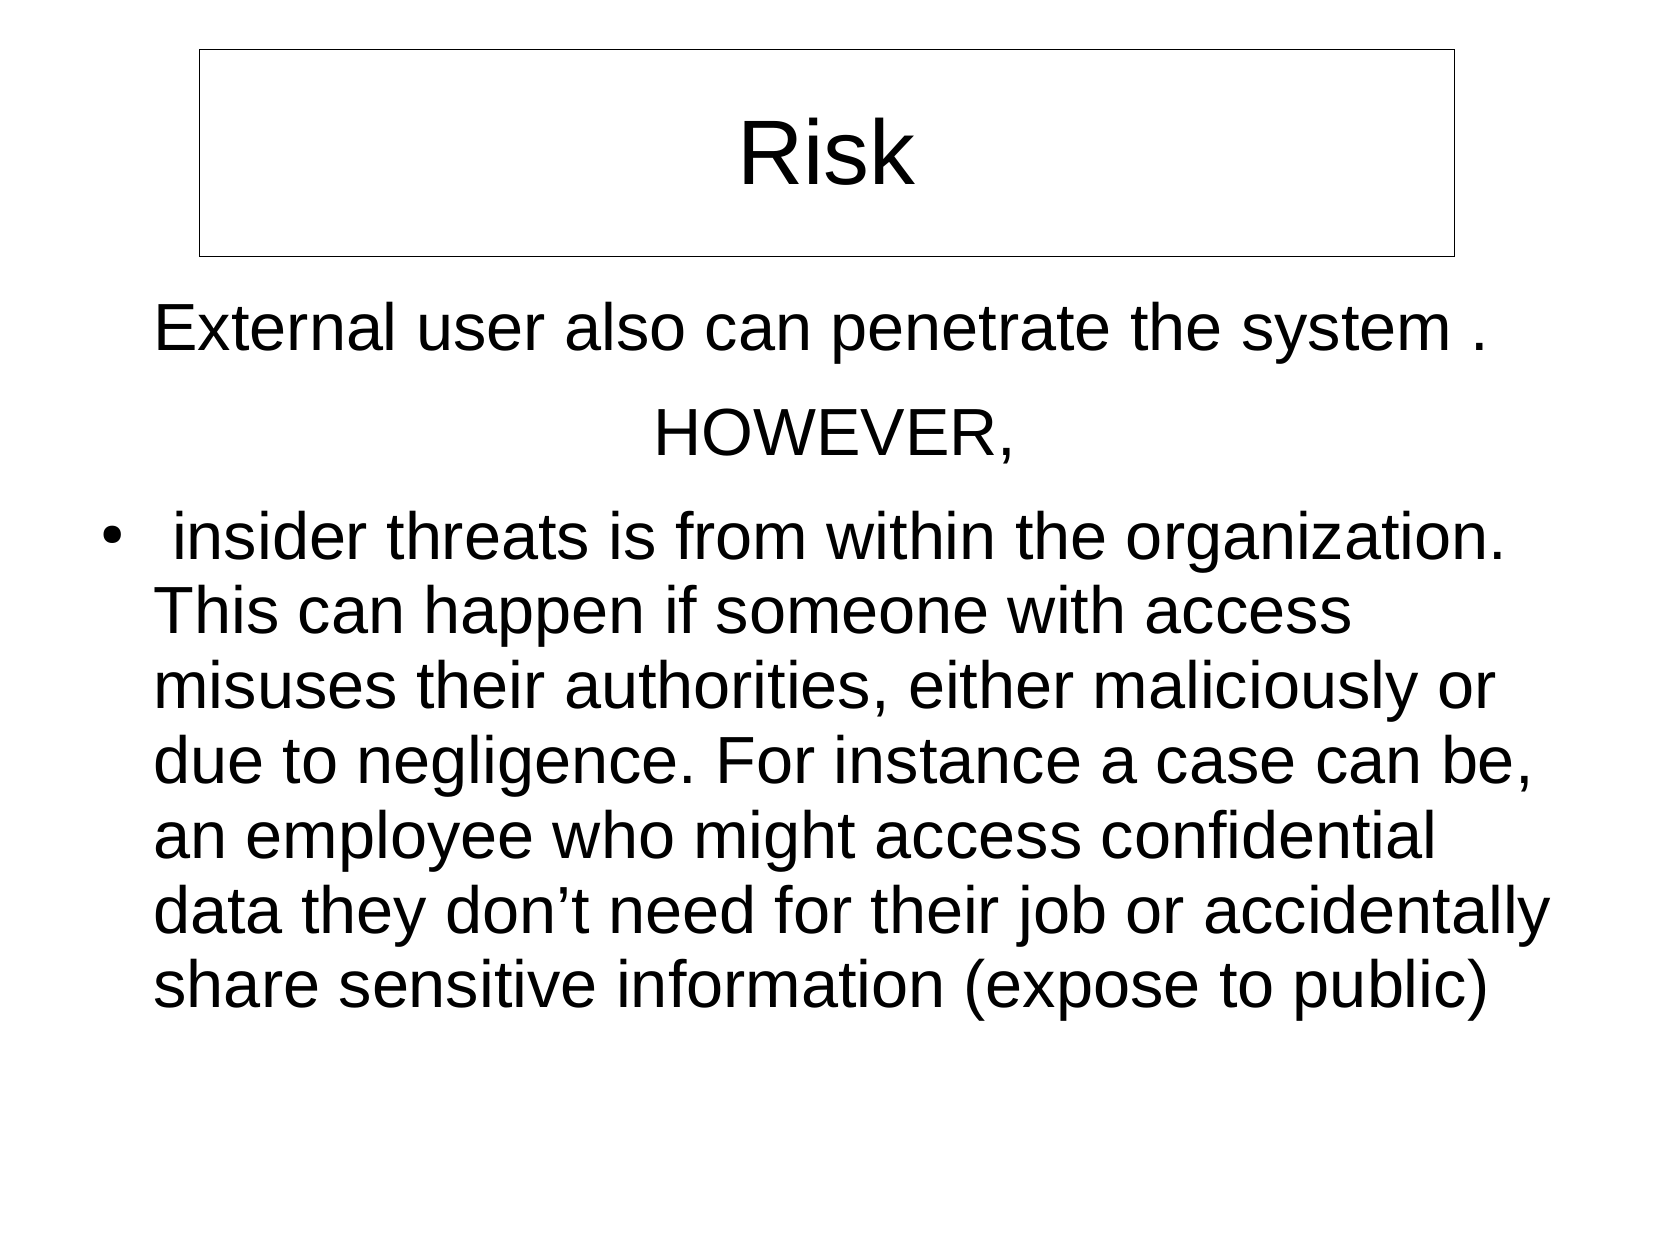

# Risk
External user also can penetrate the system .
 HOWEVER,
 insider threats is from within the organization. This can happen if someone with access misuses their authorities, either maliciously or due to negligence. For instance a case can be, an employee who might access confidential data they don’t need for their job or accidentally share sensitive information (expose to public)